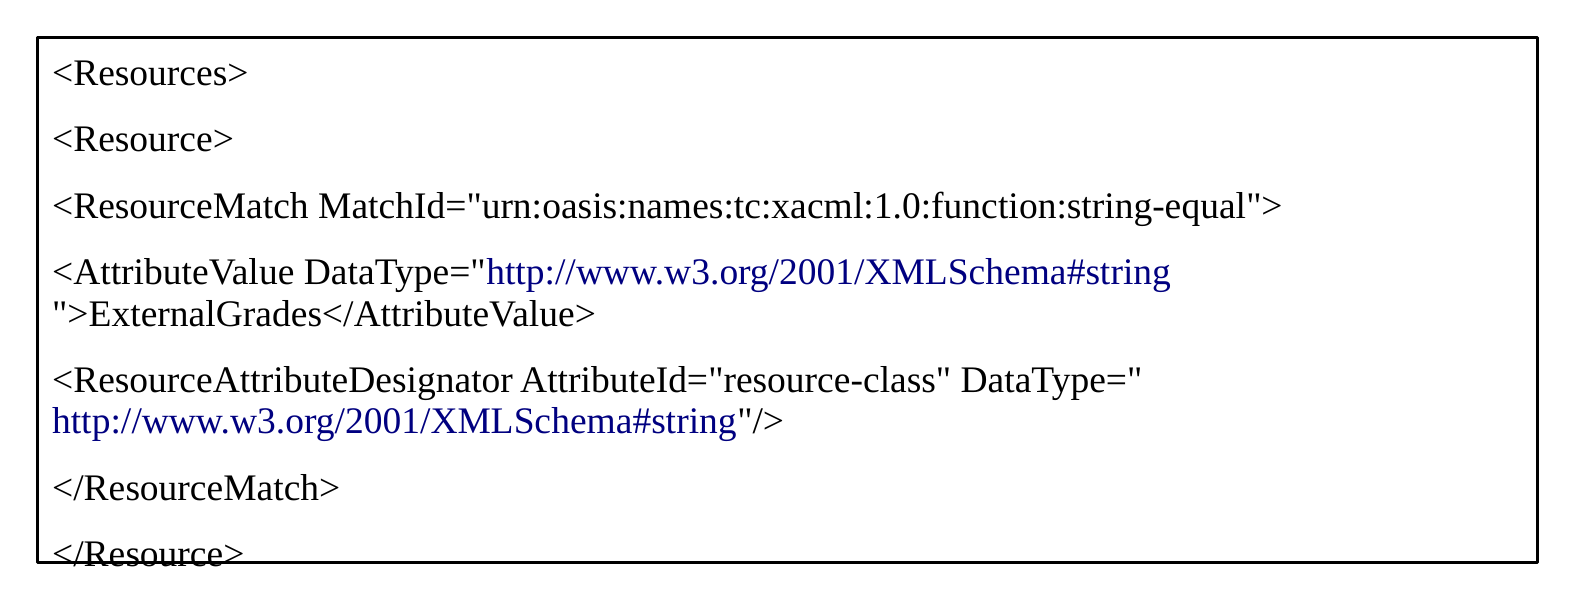

<Resources>
<Resource>
<ResourceMatch MatchId="urn:oasis:names:tc:xacml:1.0:function:string-equal">
<AttributeValue DataType="http://www.w3.org/2001/XMLSchema#string">ExternalGrades</AttributeValue>
<ResourceAttributeDesignator AttributeId="resource-class" DataType="http://www.w3.org/2001/XMLSchema#string"/>
</ResourceMatch>
</Resource>
<Resource>
<ResourceMatch MatchId="urn:oasis:names:tc:xacml:1.0:function:string-equal">
<AttributeValue DataType="http://www.w3.org/2001/XMLSchema#string">InternalGrades</AttributeValue>
<ResourceAttributeDesignator AttributeId="resource-class" DataType="http://www.w3.org/2001/XMLSchema#string"/>
</ResourceMatch>
</Resource>
</Resources>